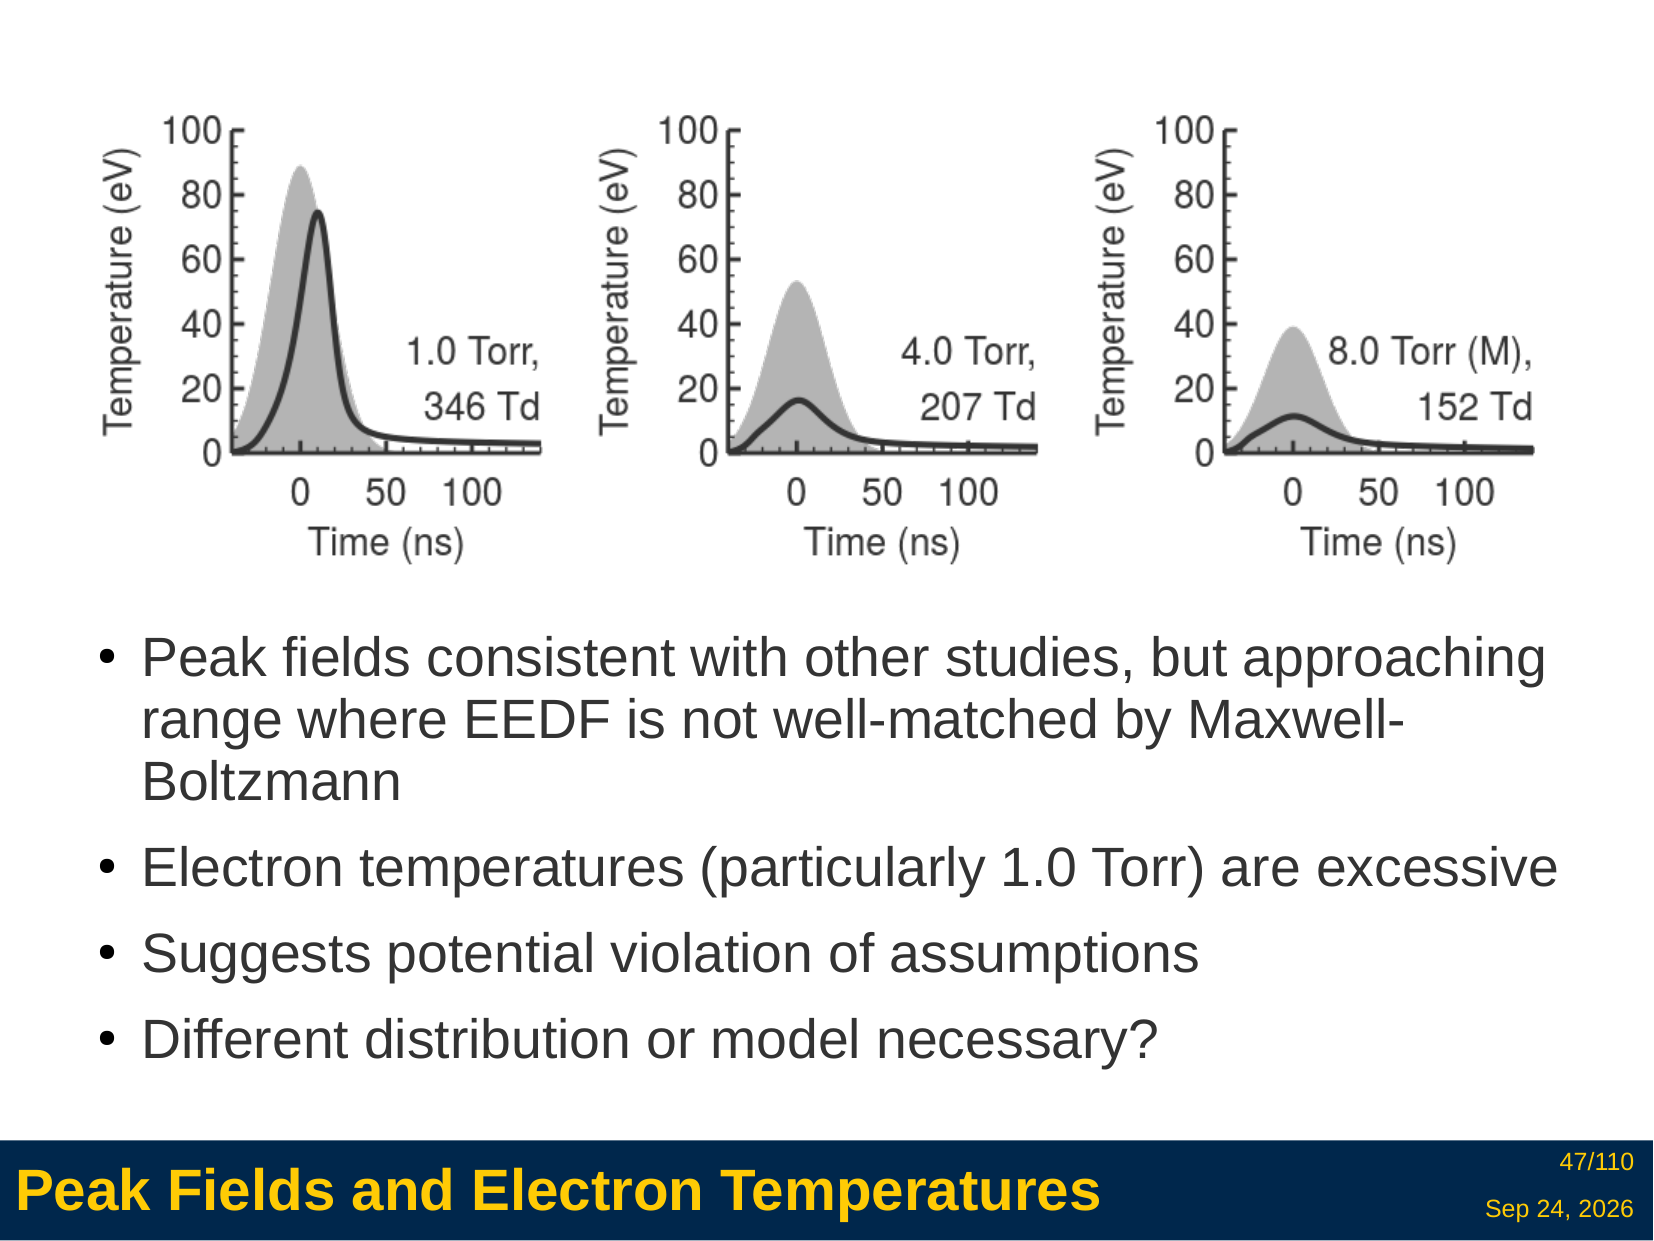

Peak fields consistent with other studies, but approaching range where EEDF is not well-matched by Maxwell-Boltzmann
Electron temperatures (particularly 1.0 Torr) are excessive
Suggests potential violation of assumptions
Different distribution or model necessary?
# Peak Fields and Electron Temperatures
47